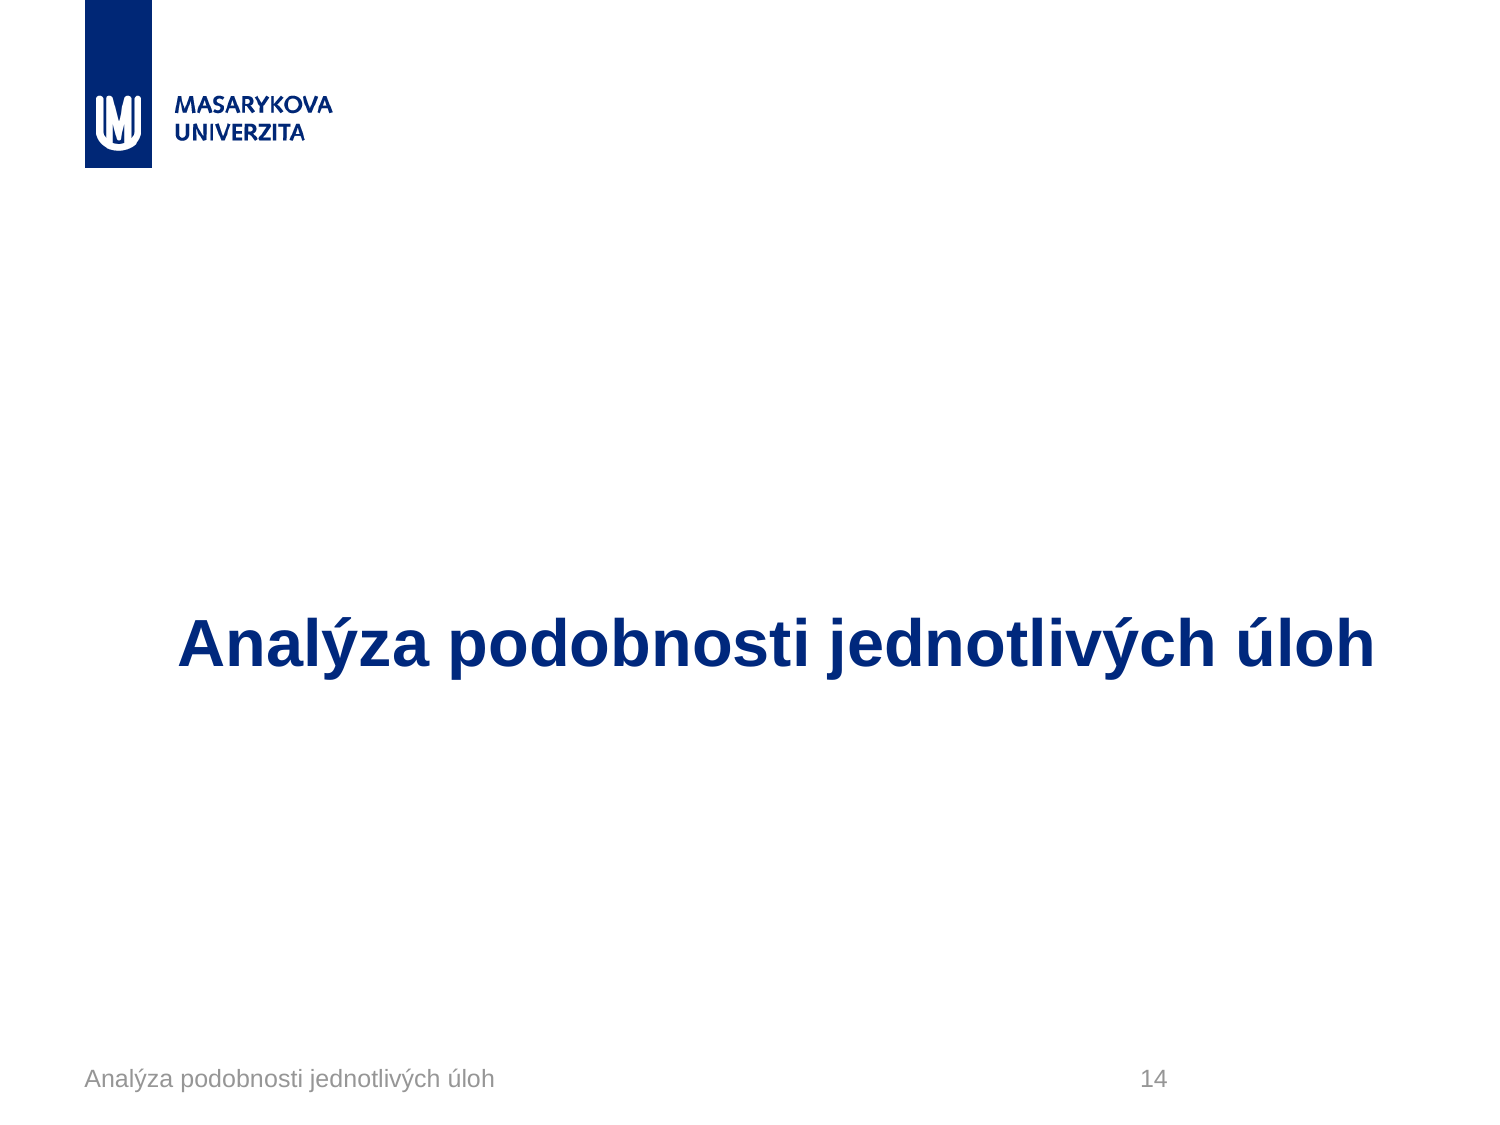

# Analýza podobnosti jednotlivých úloh
Analýza podobnosti jednotlivých úloh